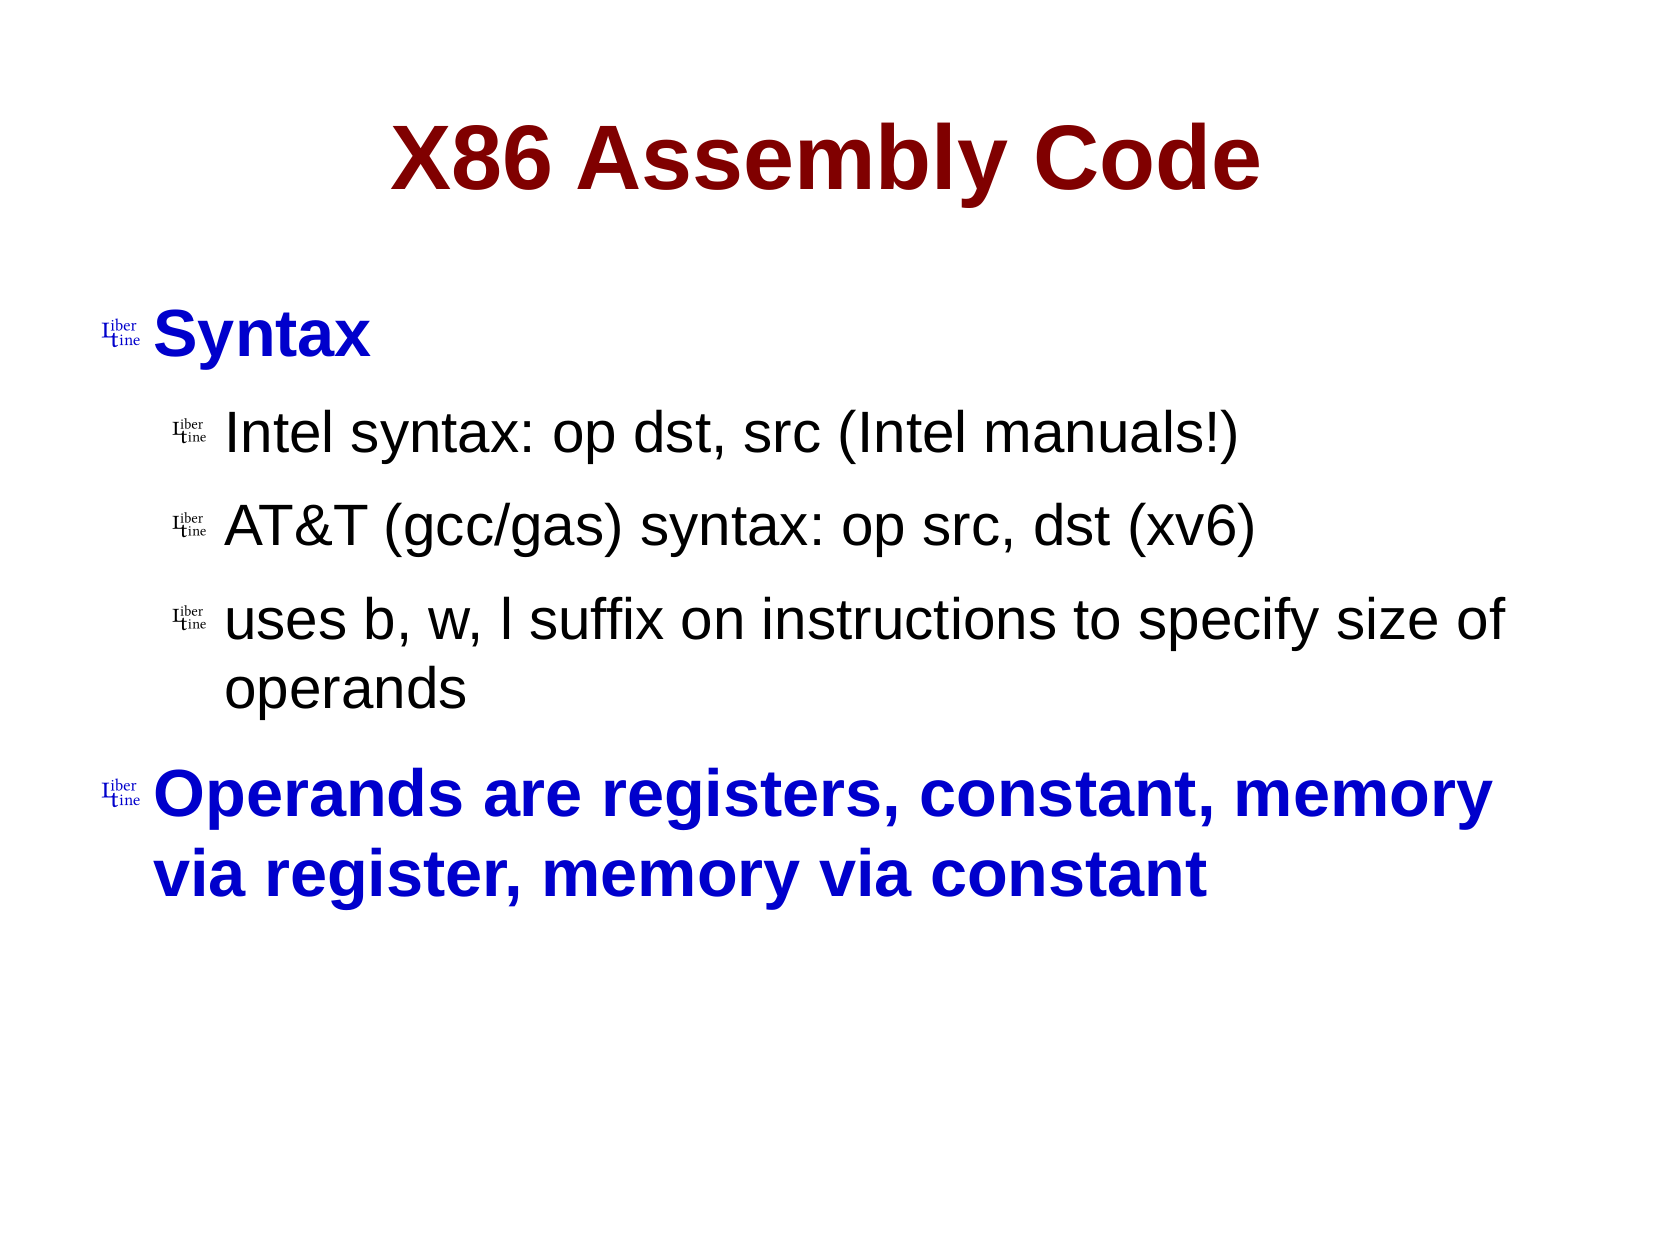

# X86 Assembly Code
Syntax
Intel syntax: op dst, src (Intel manuals!)
AT&T (gcc/gas) syntax: op src, dst (xv6)
uses b, w, l suffix on instructions to specify size of operands
Operands are registers, constant, memory via register, memory via constant